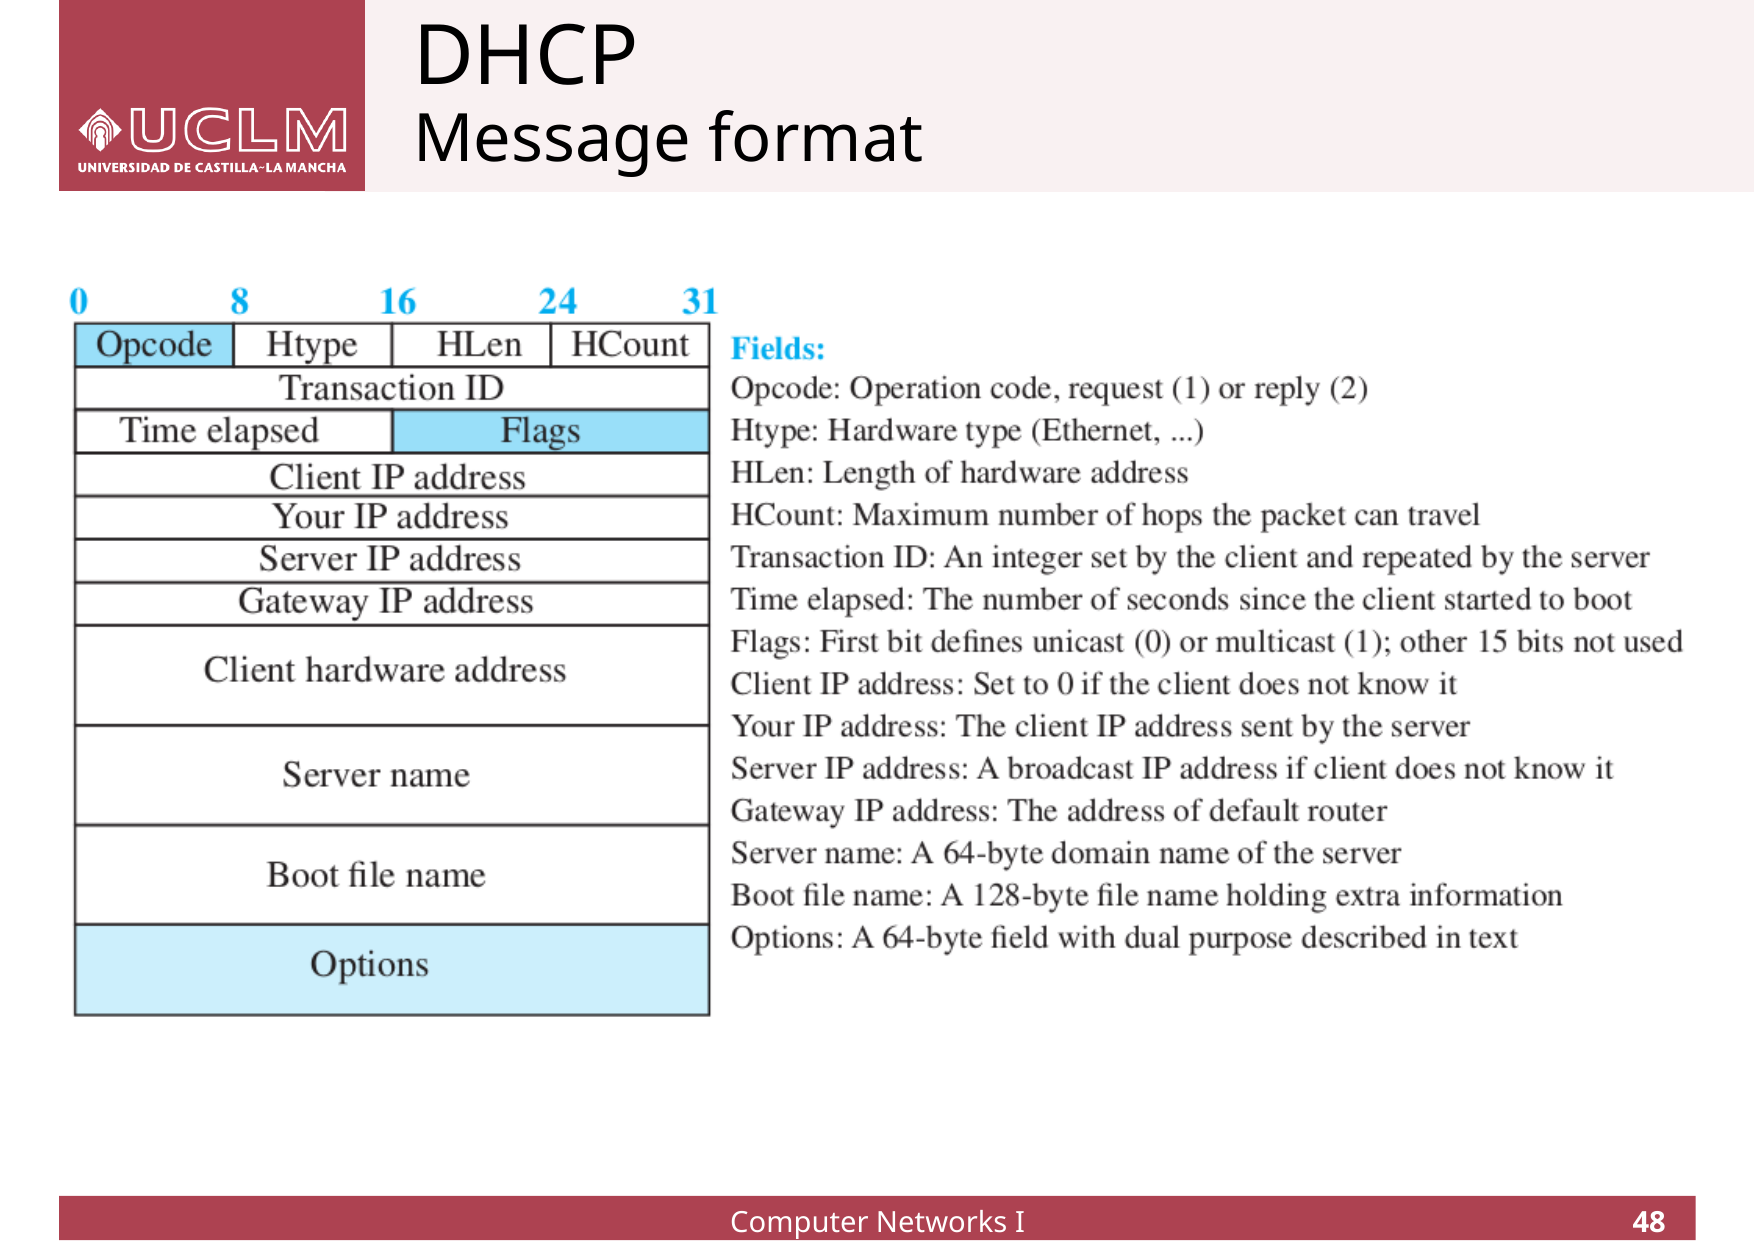

# DHCP Message format
Computer Networks I
48